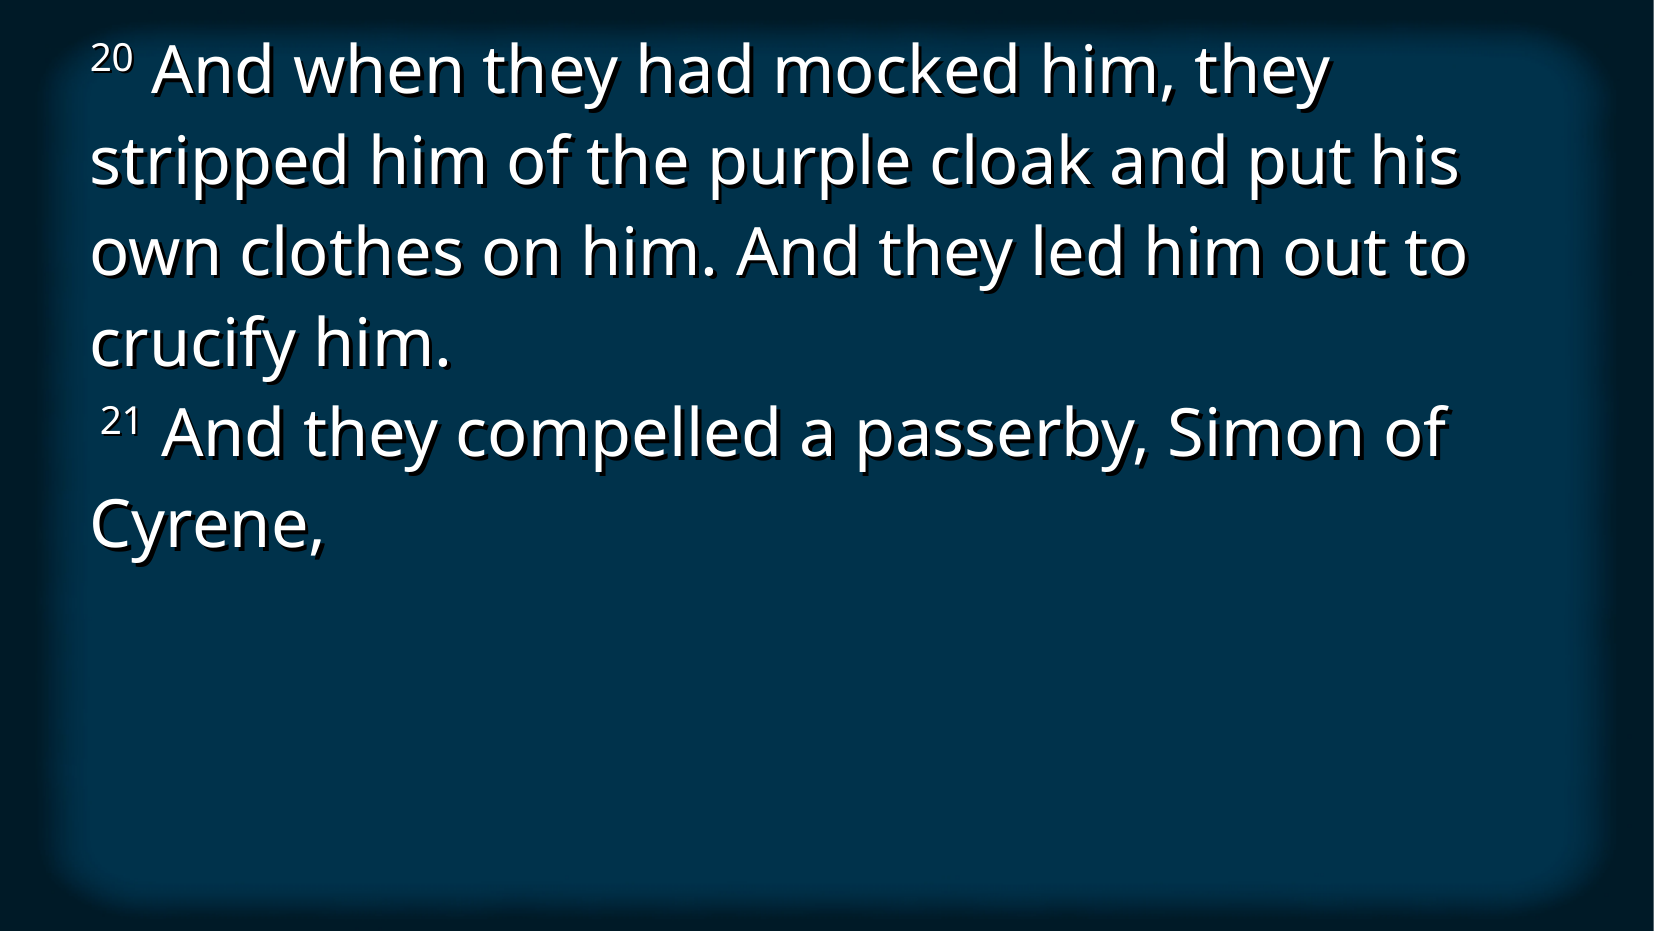

20 And when they had mocked him, they stripped him of the purple cloak and put his own clothes on him. And they led him out to crucify him.
 21 And they compelled a passerby, Simon of Cyrene,